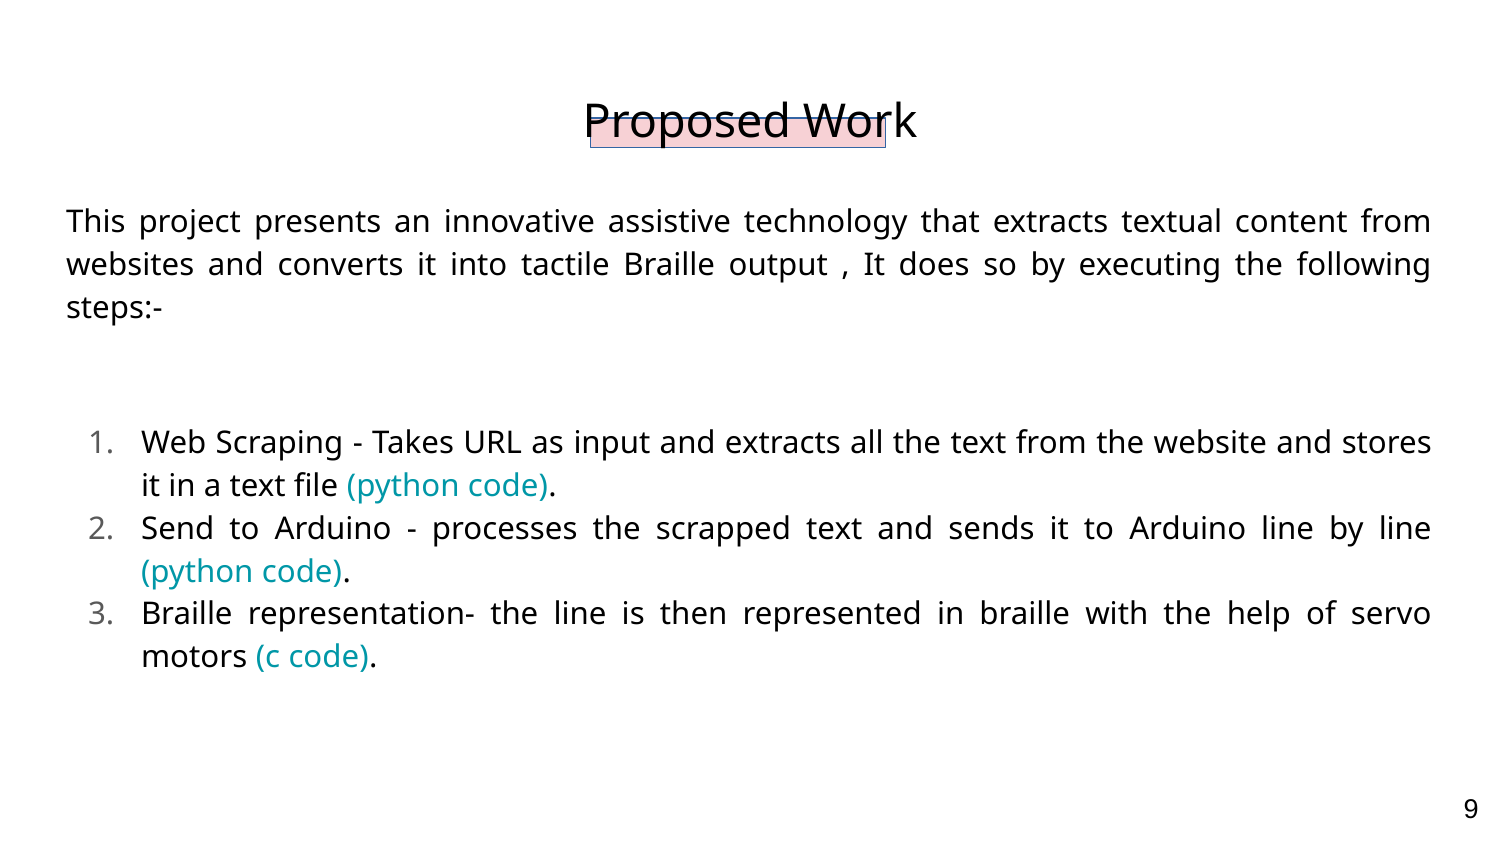

Proposed Work
This project presents an innovative assistive technology that extracts textual content from websites and converts it into tactile Braille output , It does so by executing the following steps:-
Web Scraping - Takes URL as input and extracts all the text from the website and stores it in a text file (python code).
Send to Arduino - processes the scrapped text and sends it to Arduino line by line (python code).
Braille representation- the line is then represented in braille with the help of servo motors (c code).